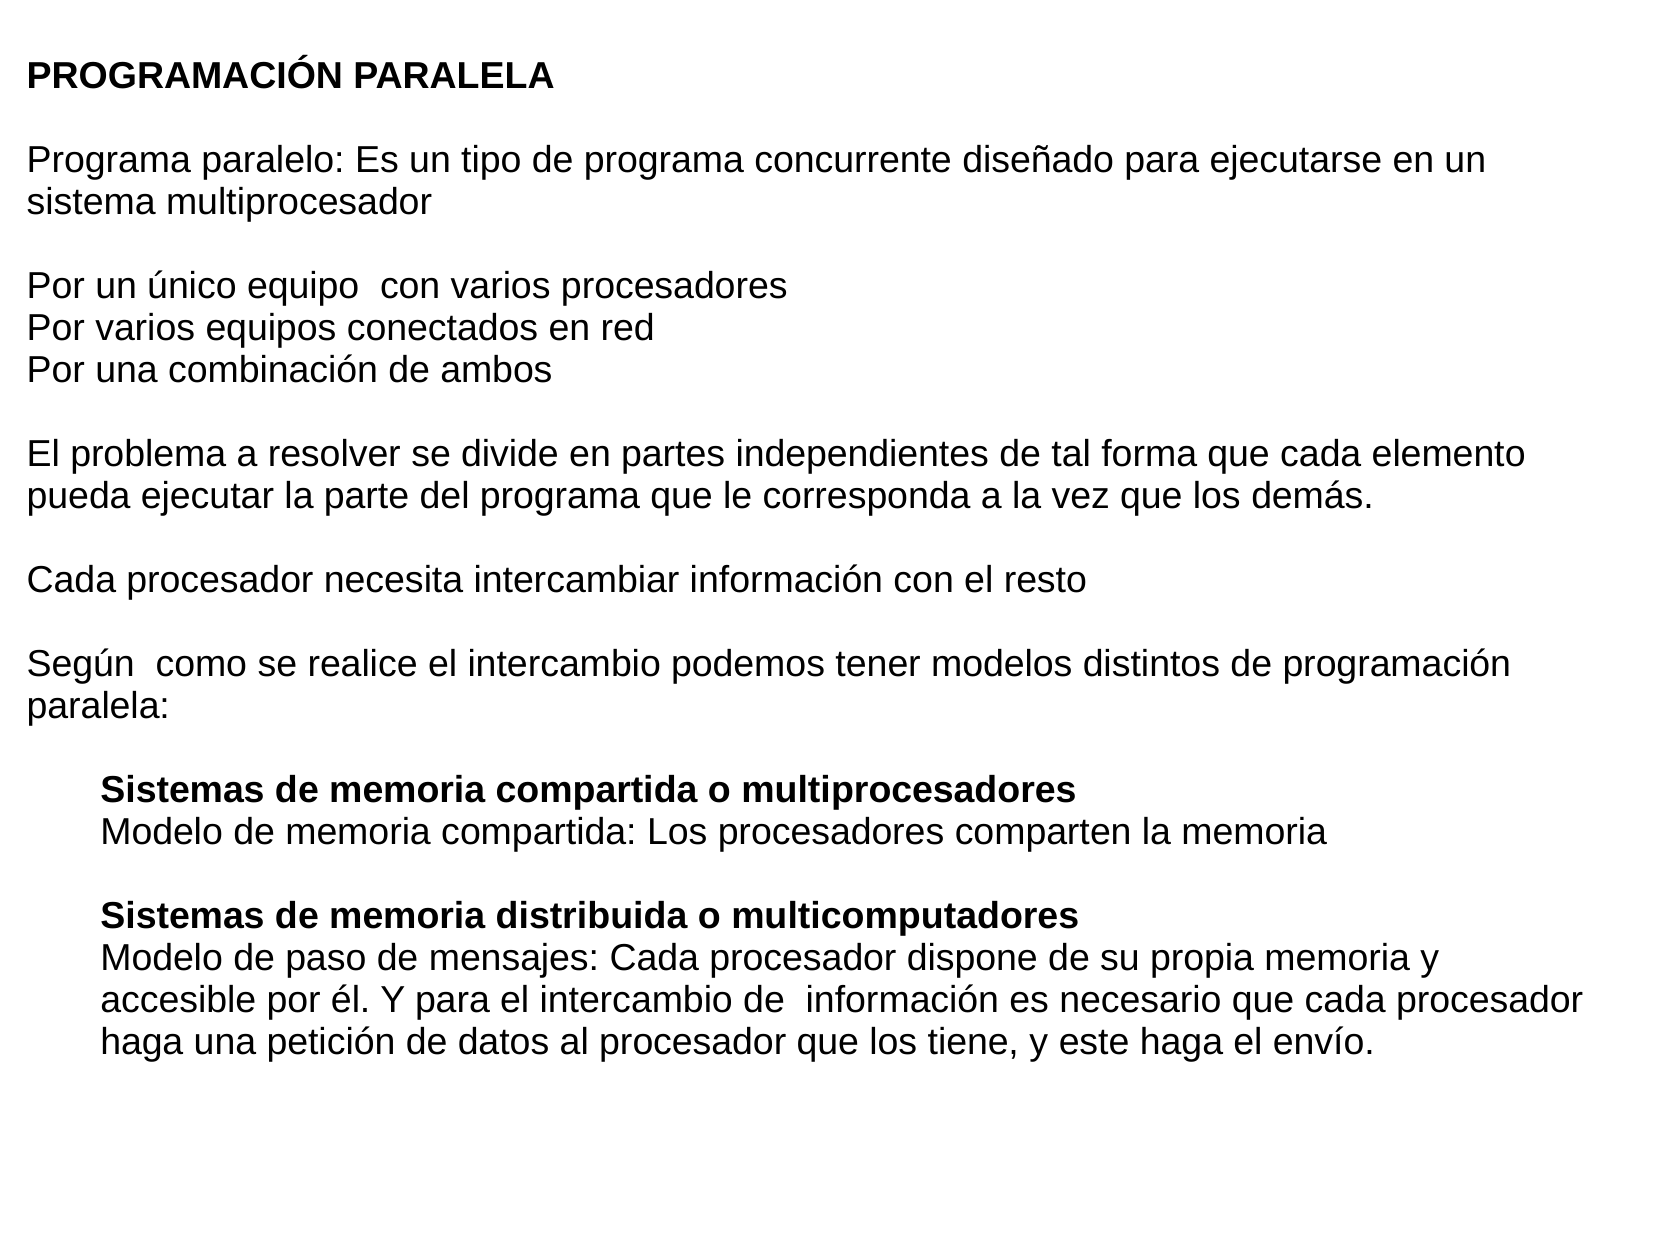

PROGRAMACIÓN PARALELA
Programa paralelo: Es un tipo de programa concurrente diseñado para ejecutarse en un sistema multiprocesador
Por un único equipo con varios procesadores
Por varios equipos conectados en red
Por una combinación de ambos
El problema a resolver se divide en partes independientes de tal forma que cada elemento pueda ejecutar la parte del programa que le corresponda a la vez que los demás.
Cada procesador necesita intercambiar información con el resto
Según como se realice el intercambio podemos tener modelos distintos de programación paralela:
	Sistemas de memoria compartida o multiprocesadores
	Modelo de memoria compartida: Los procesadores comparten la memoria
	Sistemas de memoria distribuida o multicomputadores
 	Modelo de paso de mensajes: Cada procesador dispone de su propia memoria y 			accesible por él. Y para el intercambio de información es necesario que cada procesador 	haga una petición de datos al procesador que los tiene, y este haga el envío.